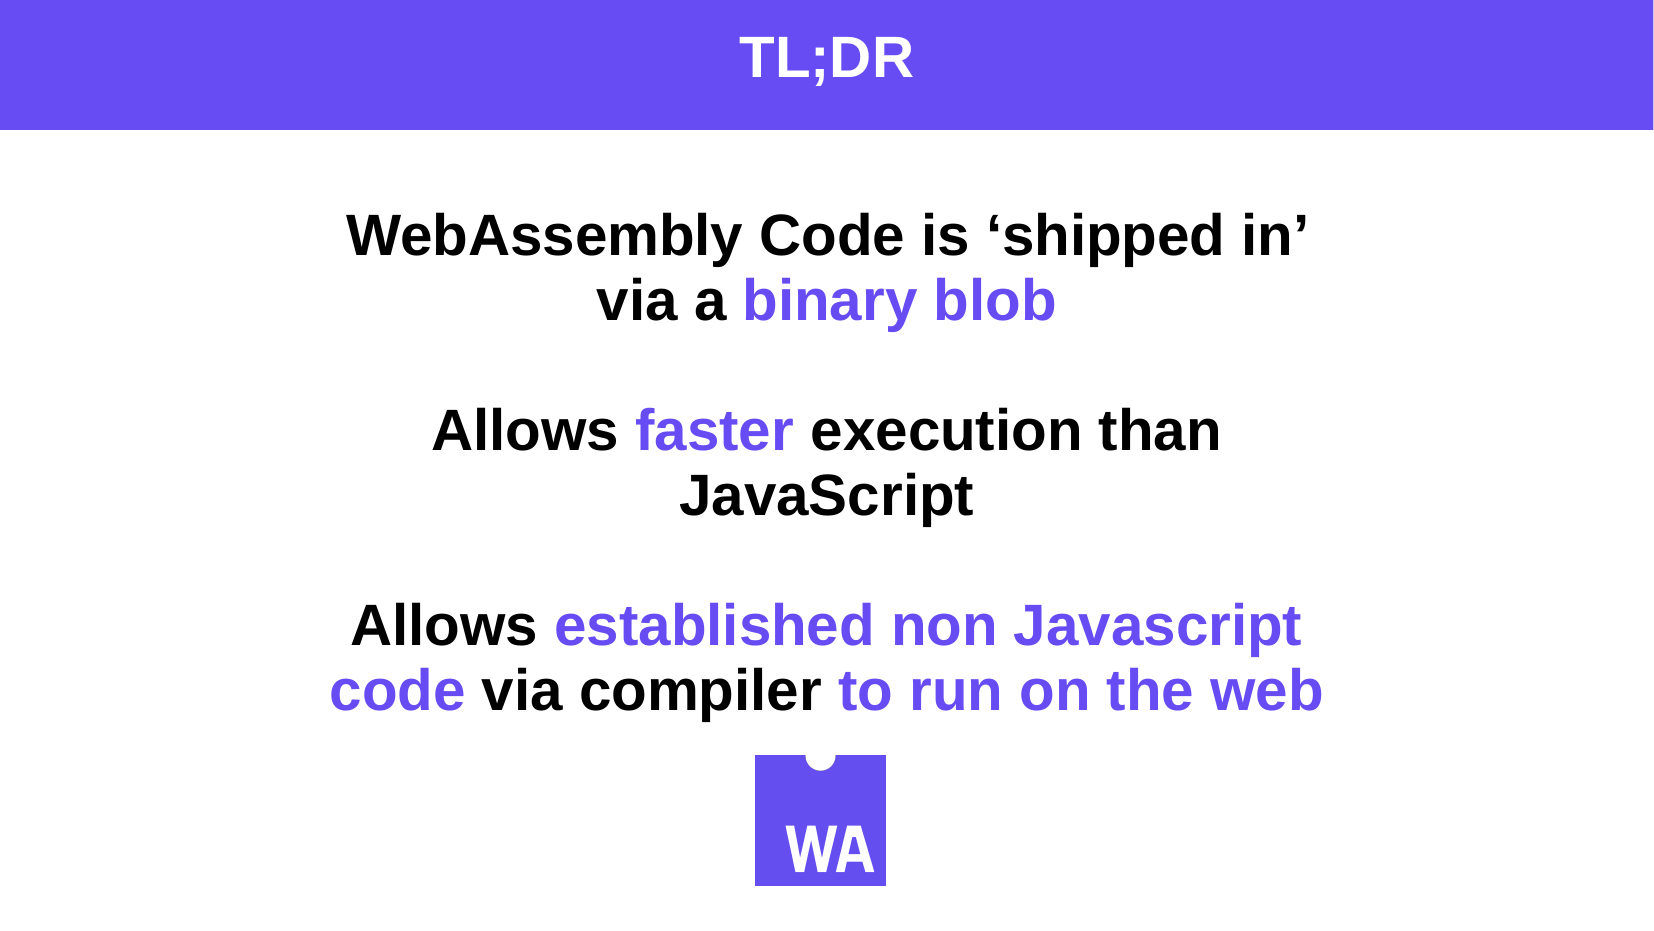

TL;DR
WebAssembly Code is ‘shipped in’ via a binary blob
Allows faster execution than JavaScript
Allows established non Javascript code via compiler to run on the web